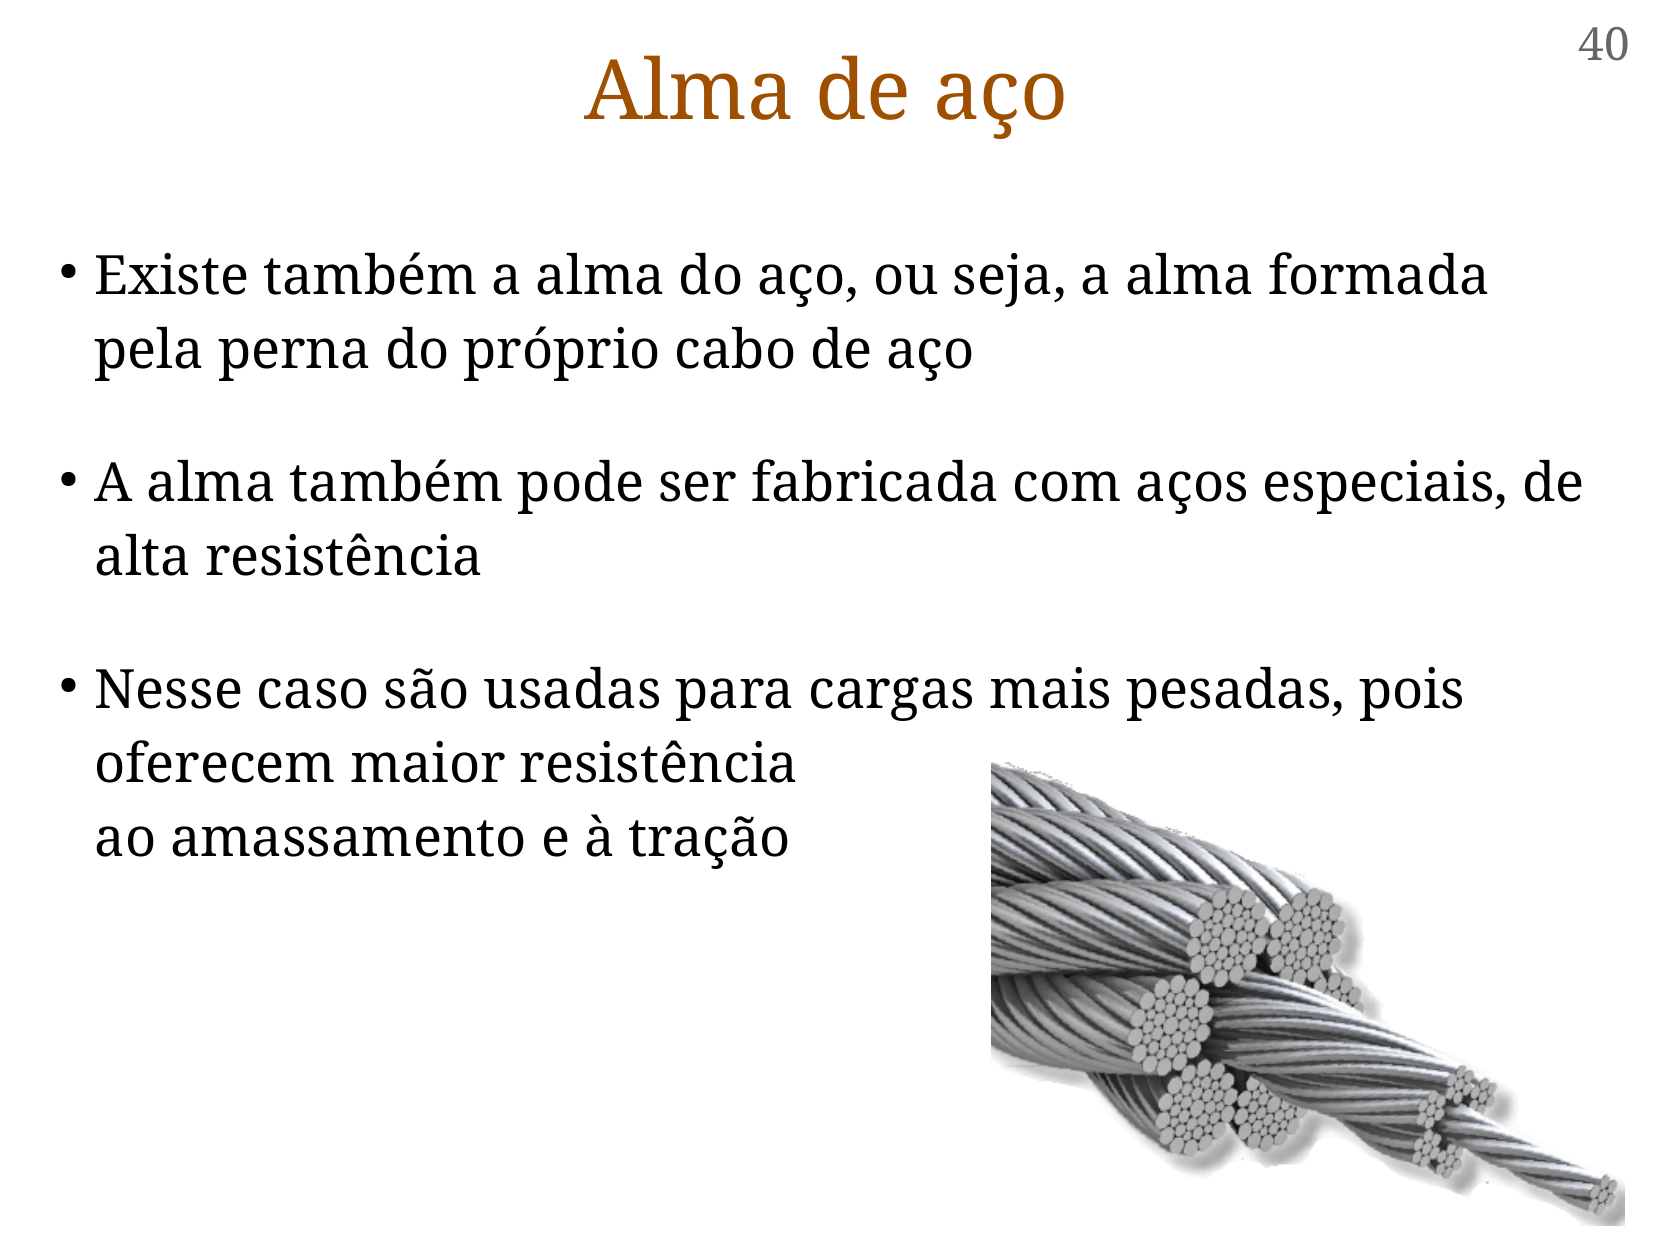

40
# Alma de aço
Existe também a alma do aço, ou seja, a alma formada pela perna do próprio cabo de aço
A alma também pode ser fabricada com aços especiais, de alta resistência
Nesse caso são usadas para cargas mais pesadas, pois oferecem maior resistência
ao amassamento e à tração